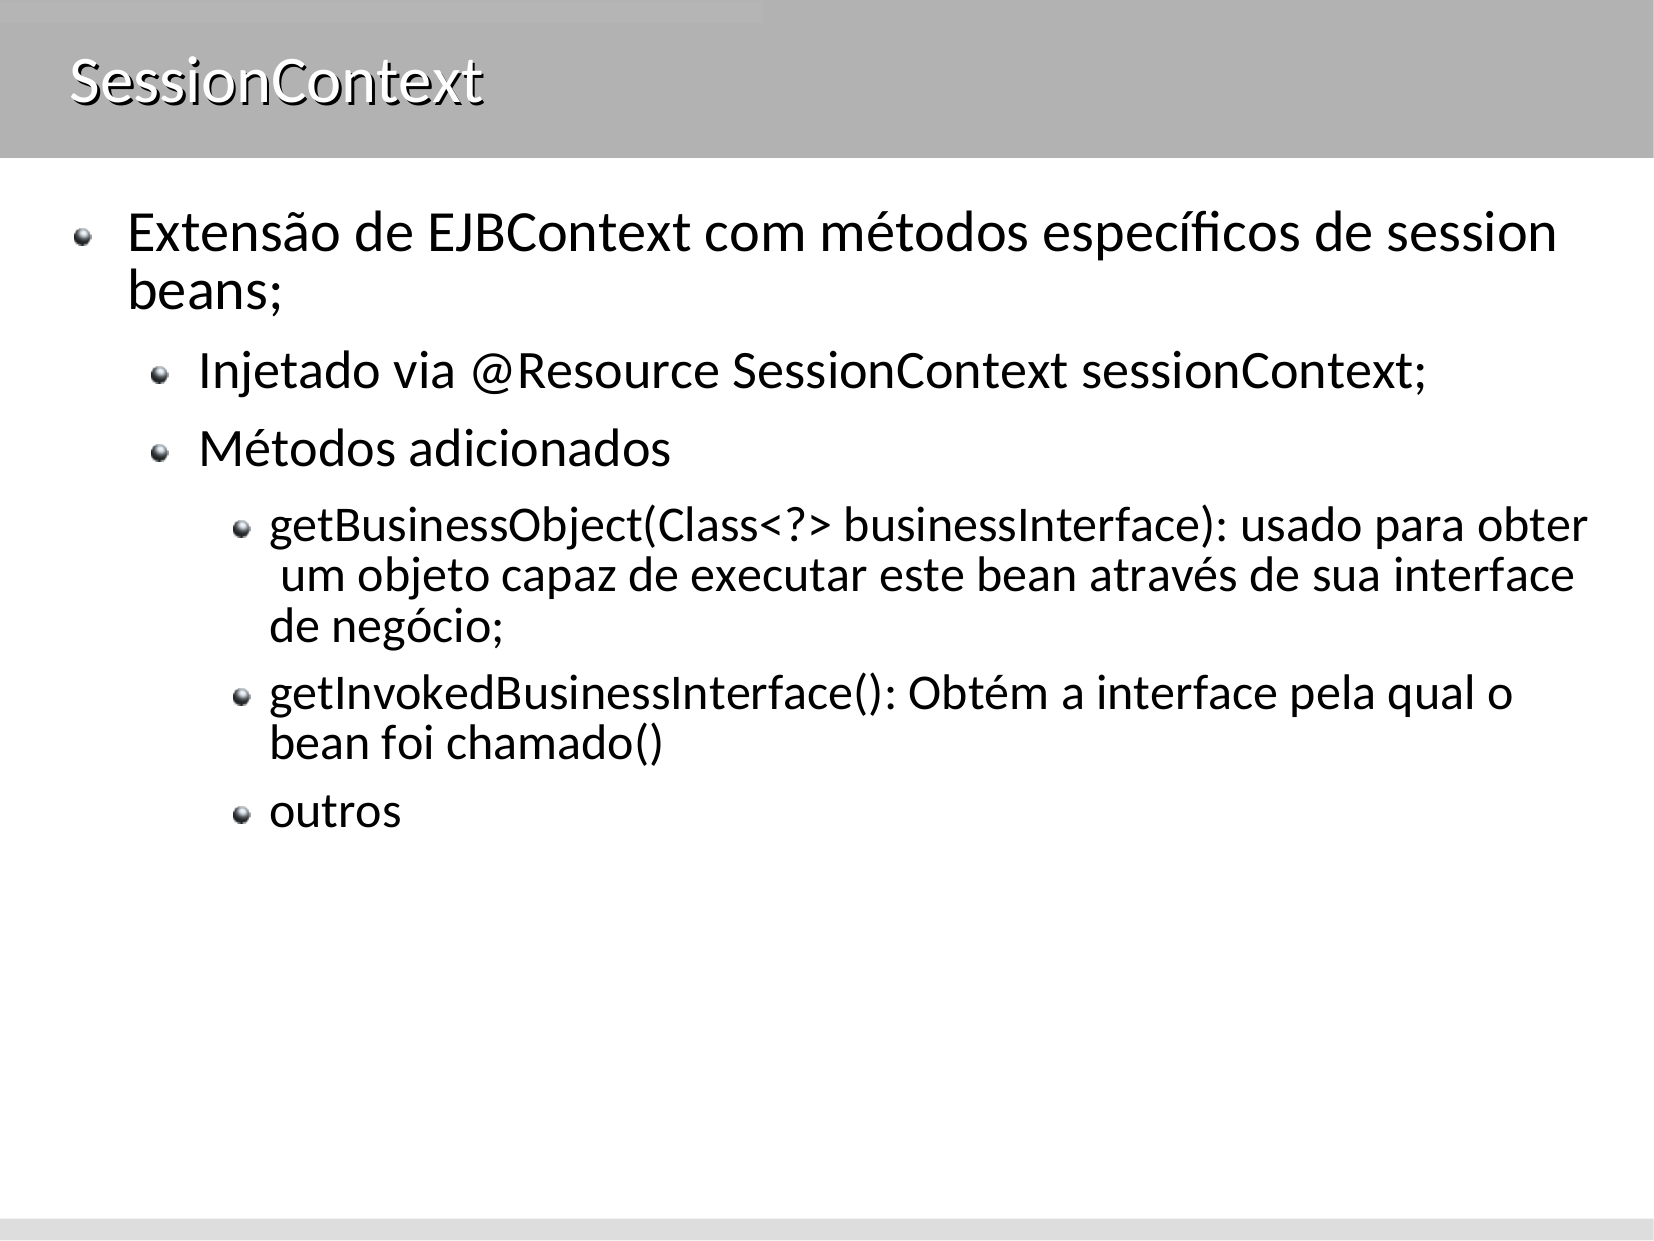

# SessionContext
Extensão de EJBContext com métodos específicos de session beans;
Injetado via @Resource SessionContext sessionContext;
Métodos adicionados
getBusinessObject(Class<?> businessInterface): usado para obter um objeto capaz de executar este bean através de sua interface de negócio;
getInvokedBusinessInterface(): Obtém a interface pela qual o bean foi chamado()
outros